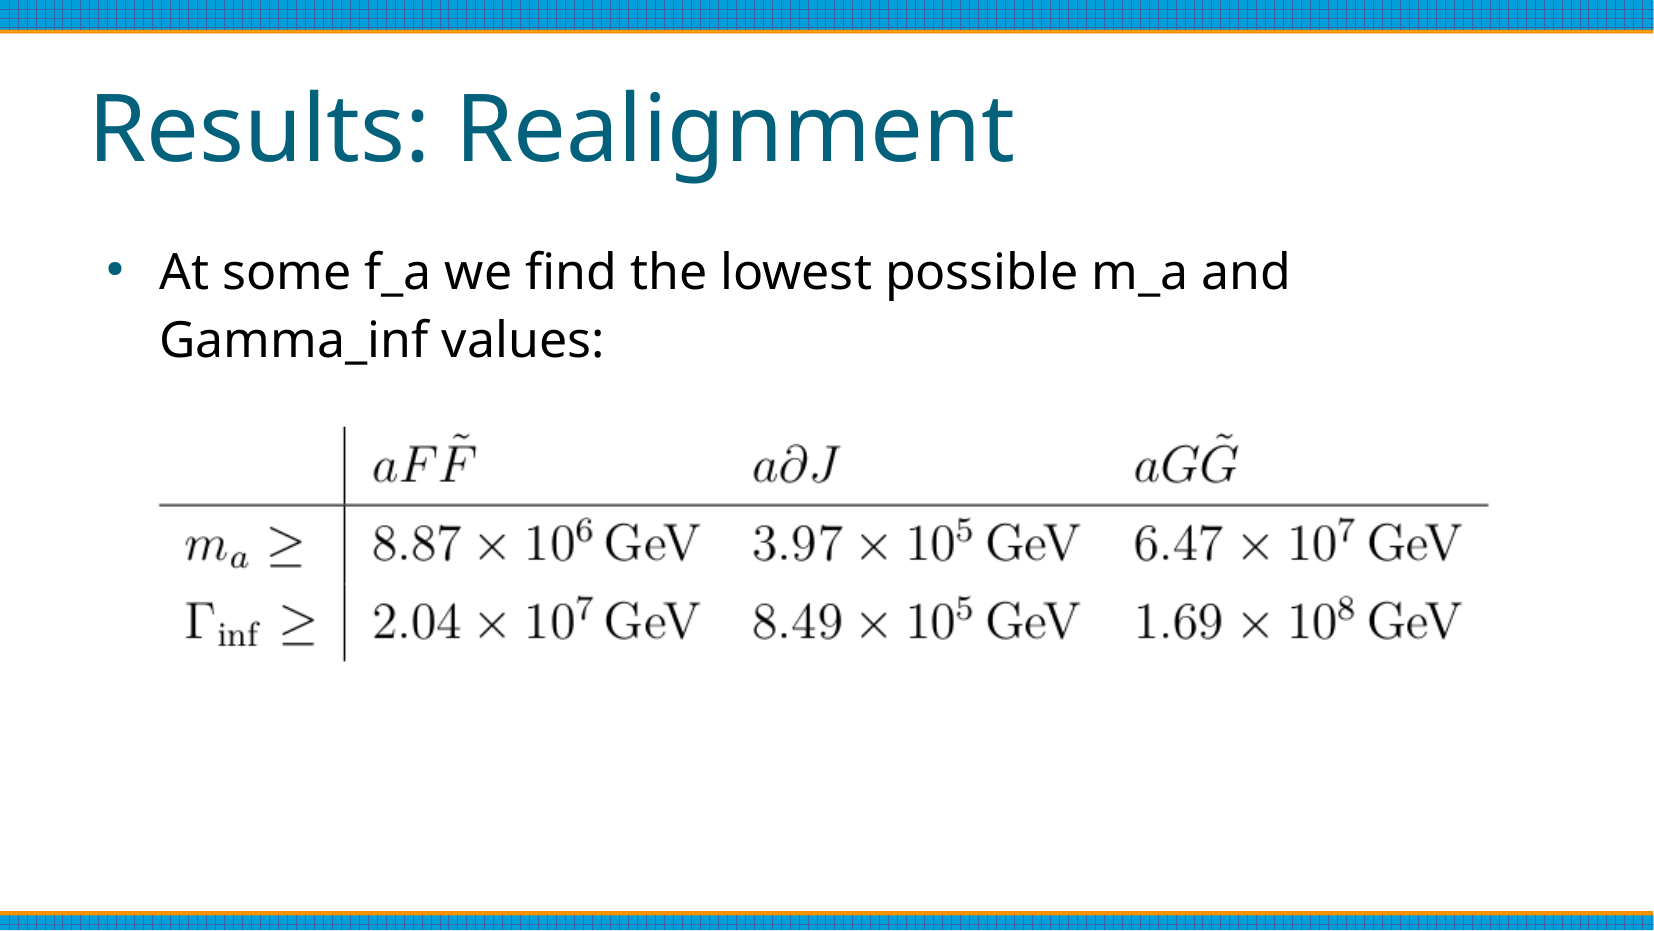

# Results: Realignment
At some f_a we find the lowest possible m_a and Gamma_inf values: